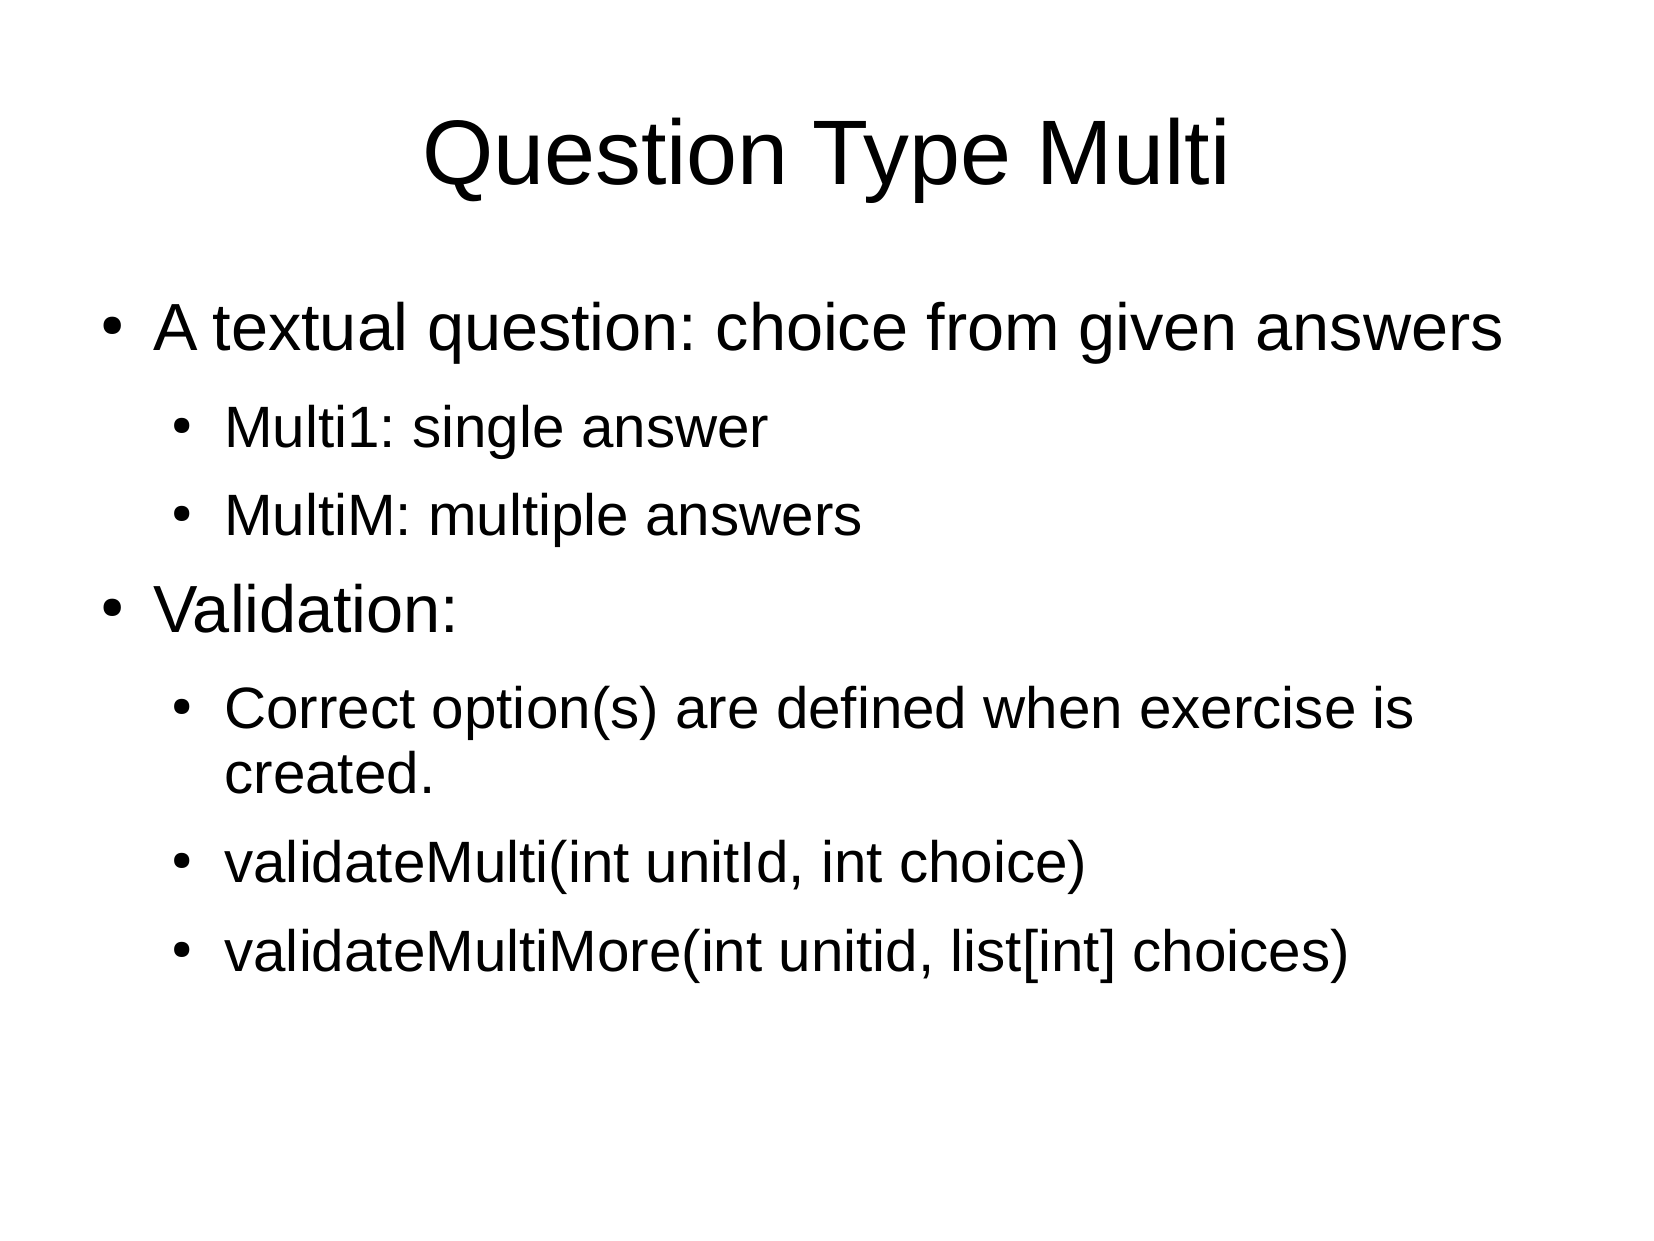

# Question Type Multi
A textual question: choice from given answers
Multi1: single answer
MultiM: multiple answers
Validation:
Correct option(s) are defined when exercise is created.
validateMulti(int unitId, int choice)
validateMultiMore(int unitid, list[int] choices)